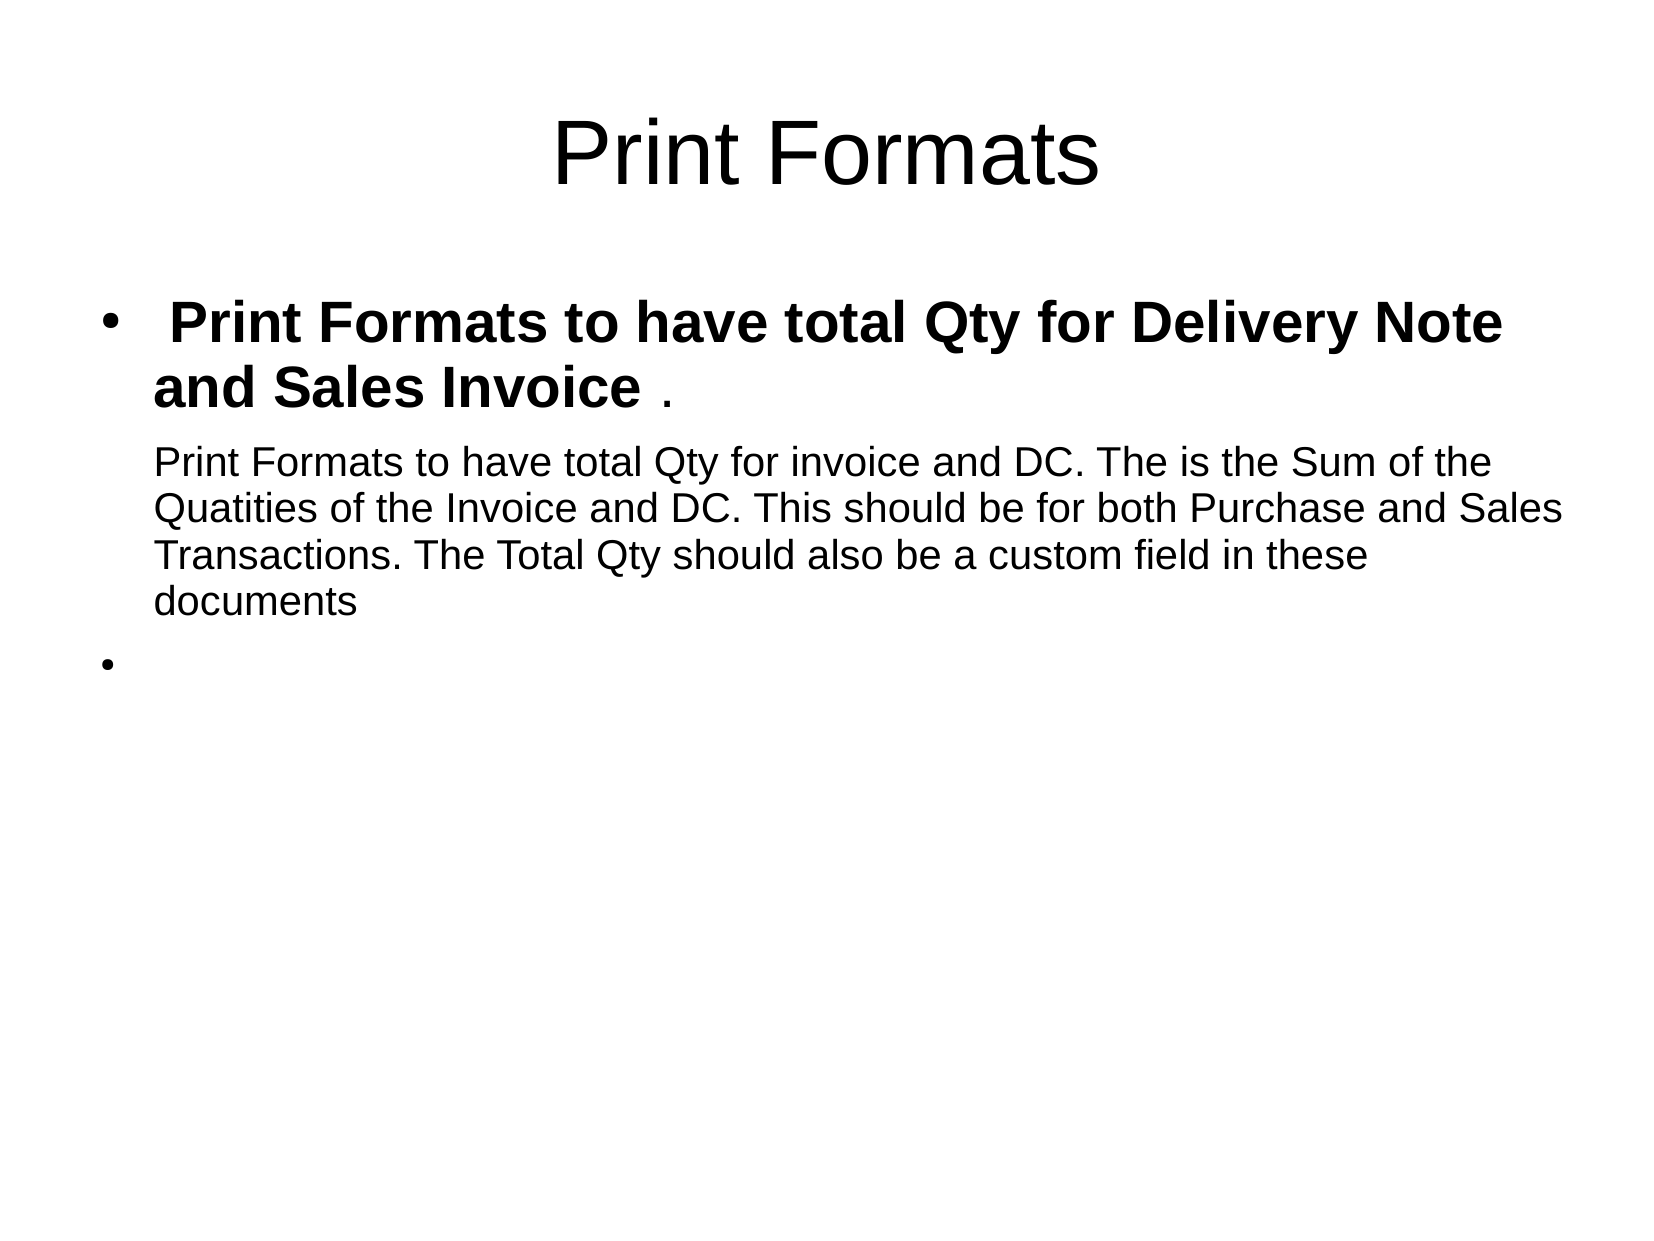

# Print Formats
 Print Formats to have total Qty for Delivery Note and Sales Invoice .
Print Formats to have total Qty for invoice and DC. The is the Sum of the Quatities of the Invoice and DC. This should be for both Purchase and Sales Transactions. The Total Qty should also be a custom field in these documents